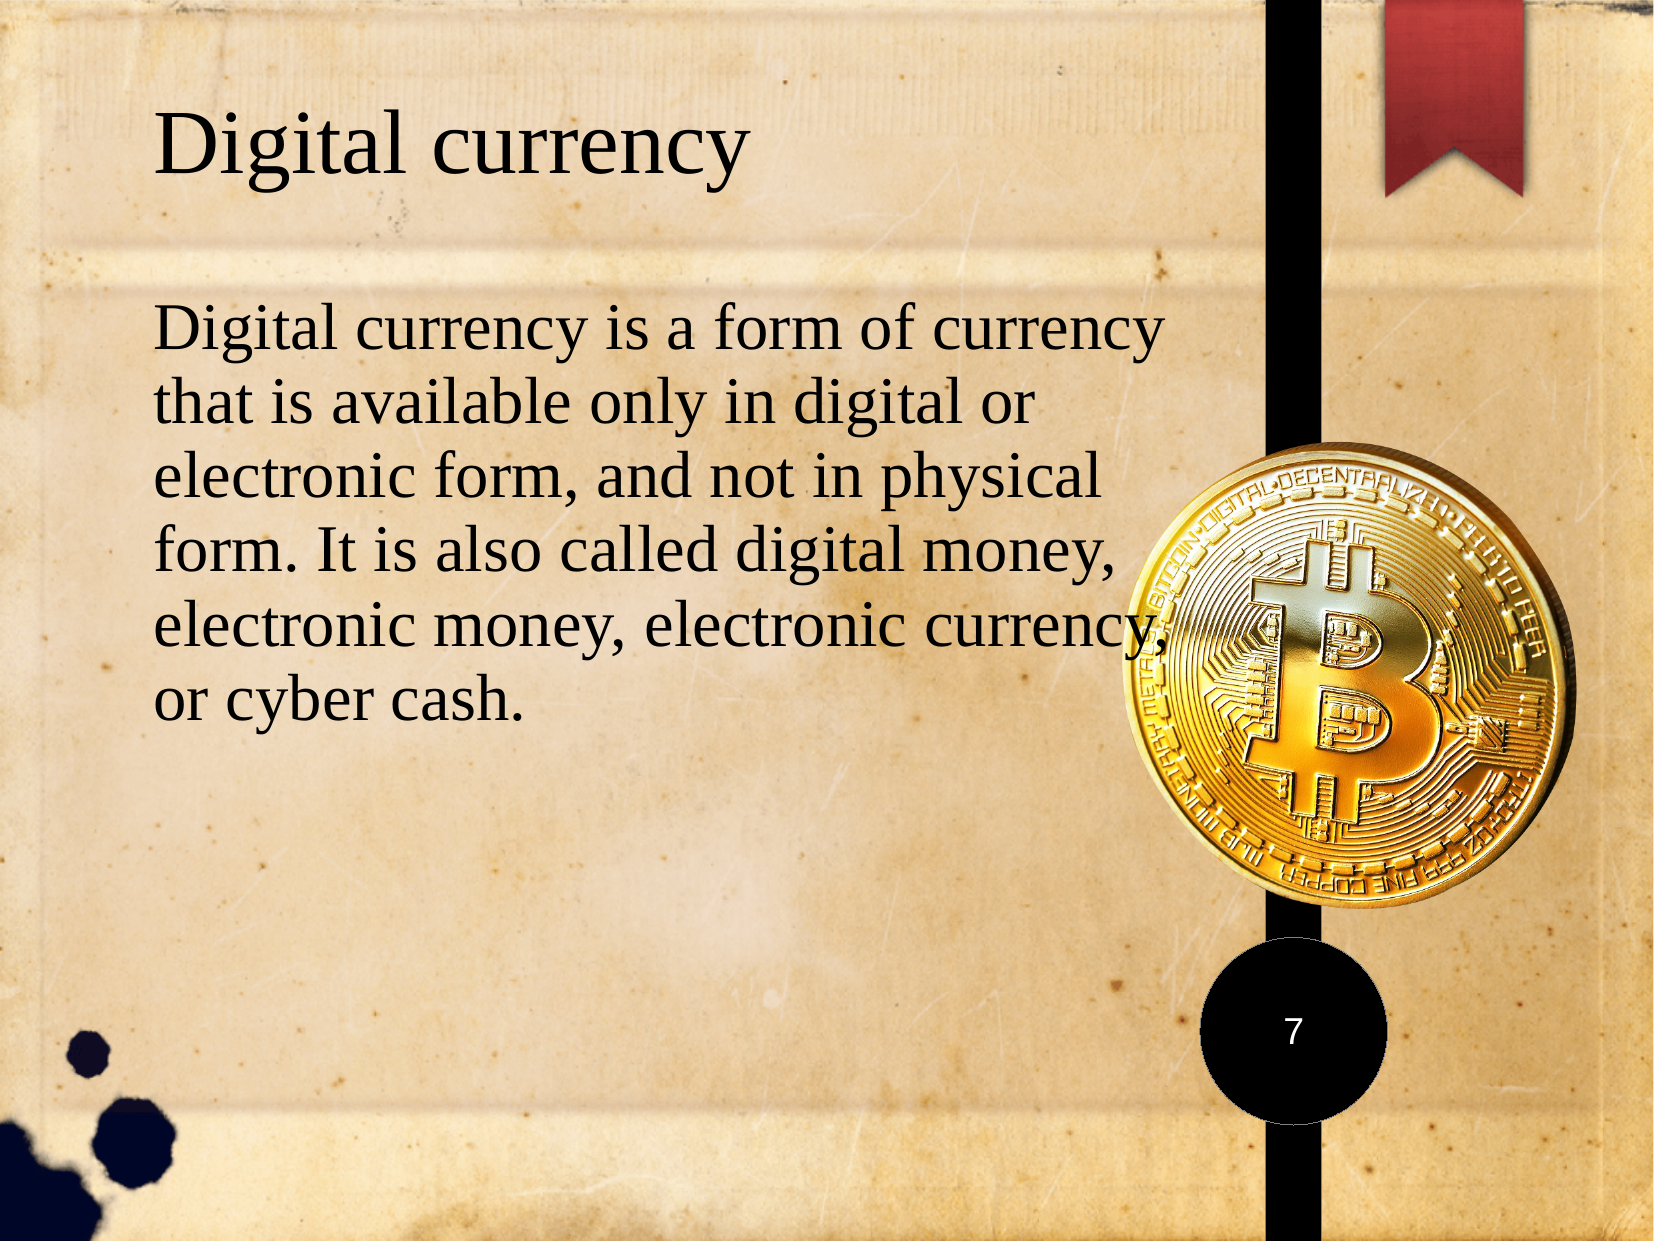

# Digital currency
Digital currency is a form of currency that is available only in digital or electronic form, and not in physical form. It is also called digital money, electronic money, electronic currency, or cyber cash.
7